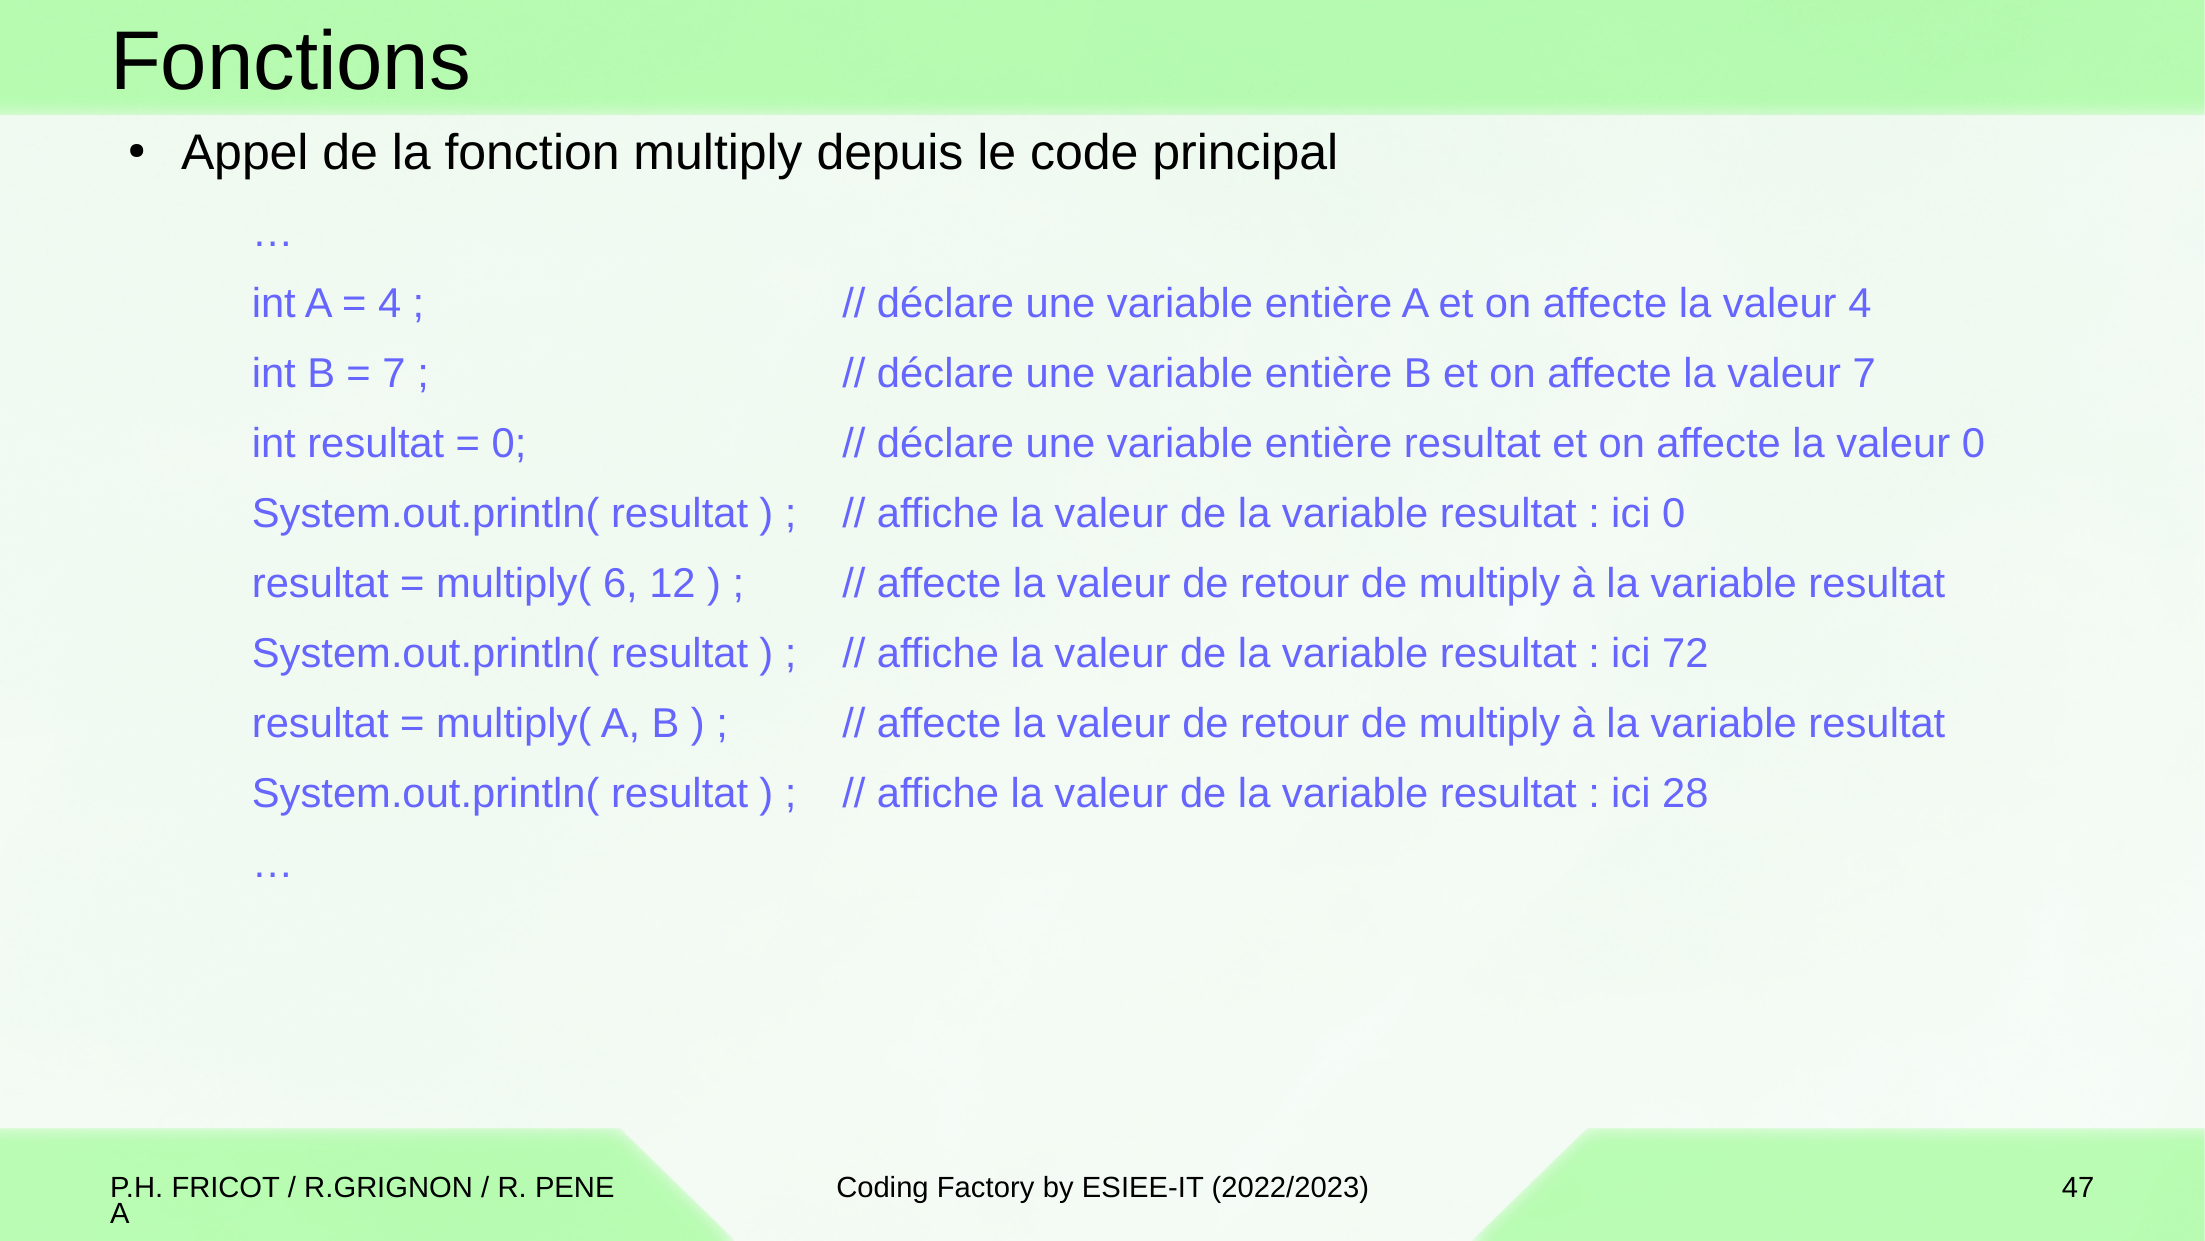

# Fonctions
Appel de la fonction multiply depuis le code principal
…
int A = 4 ;						// déclare une variable entière A et on affecte la valeur 4
int B = 7 ;						// déclare une variable entière B et on affecte la valeur 7
int resultat = 0;					// déclare une variable entière resultat et on affecte la valeur 0
System.out.println( resultat ) ;	// affiche la valeur de la variable resultat : ici 0
resultat = multiply( 6, 12 ) ;		// affecte la valeur de retour de multiply à la variable resultat
System.out.println( resultat ) ;	// affiche la valeur de la variable resultat : ici 72
resultat = multiply( A, B ) ;		// affecte la valeur de retour de multiply à la variable resultat
System.out.println( resultat ) ;	// affiche la valeur de la variable resultat : ici 28
…
P.H. FRICOT / R.GRIGNON / R. PENEA
Coding Factory by ESIEE-IT (2022/2023)
47